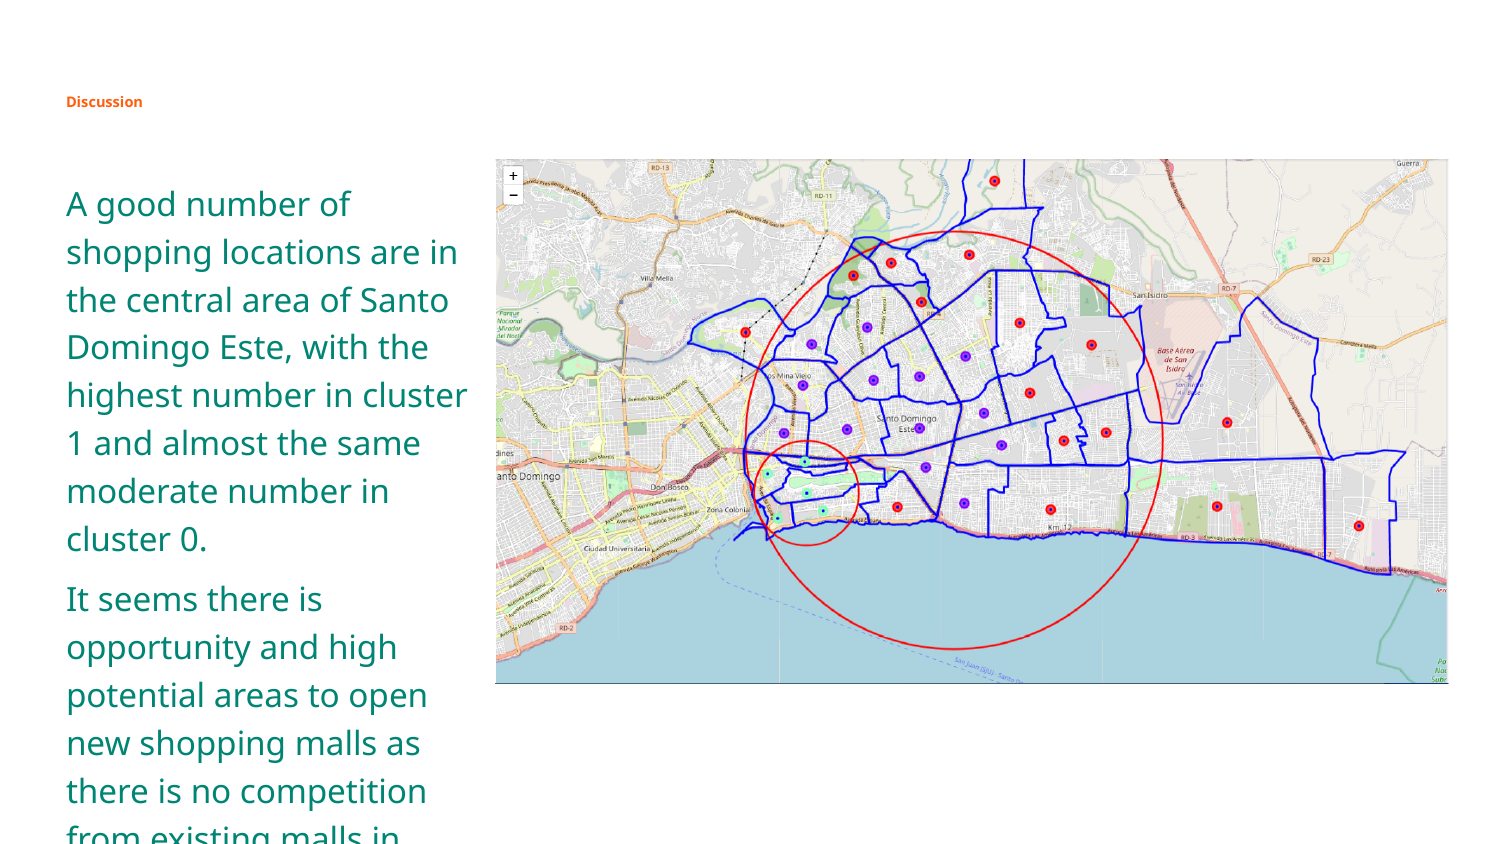

# Discussion
A good number of shopping locations are in the central area of Santo Domingo Este, with the highest number in cluster 1 and almost the same moderate number in cluster 0.
It seems there is opportunity and high potential areas to open new shopping malls as there is no competition from existing malls in Cluster 2 (smaller circle).